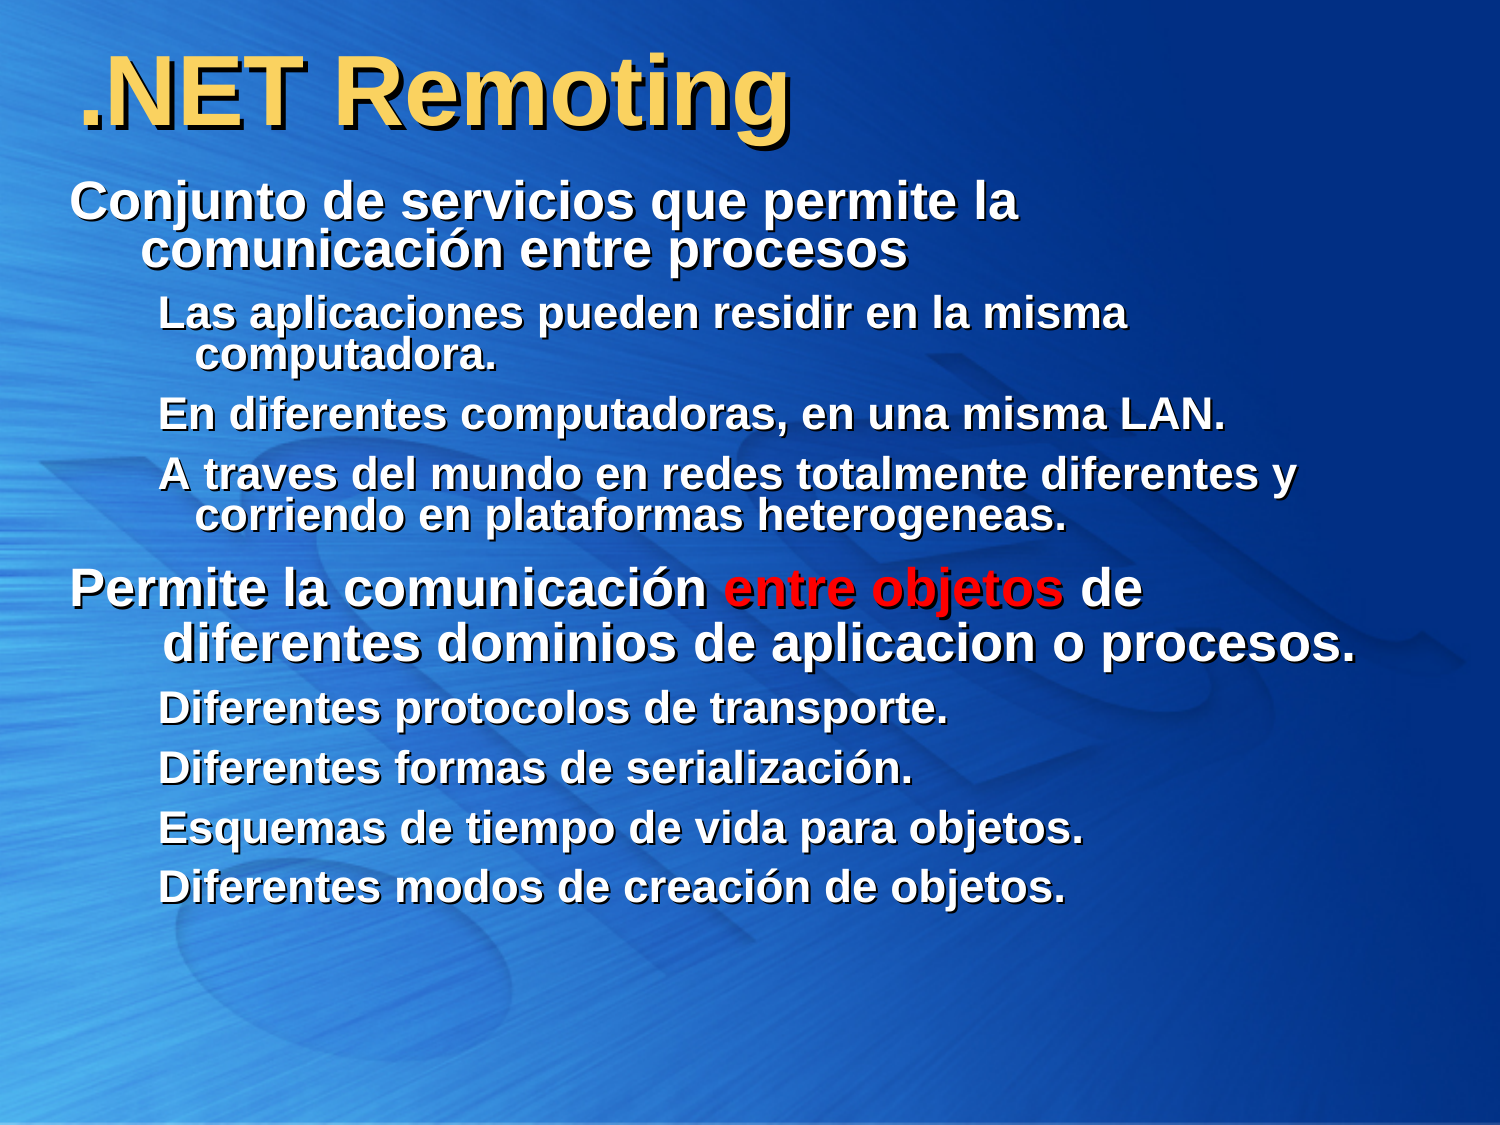

# .NET Remoting
Conjunto de servicios que permite la comunicación entre procesos
Las aplicaciones pueden residir en la misma computadora.
En diferentes computadoras, en una misma LAN.
A traves del mundo en redes totalmente diferentes y corriendo en plataformas heterogeneas.
Permite la comunicación entre objetos de diferentes dominios de aplicacion o procesos.
Diferentes protocolos de transporte.
Diferentes formas de serialización.
Esquemas de tiempo de vida para objetos.
Diferentes modos de creación de objetos.